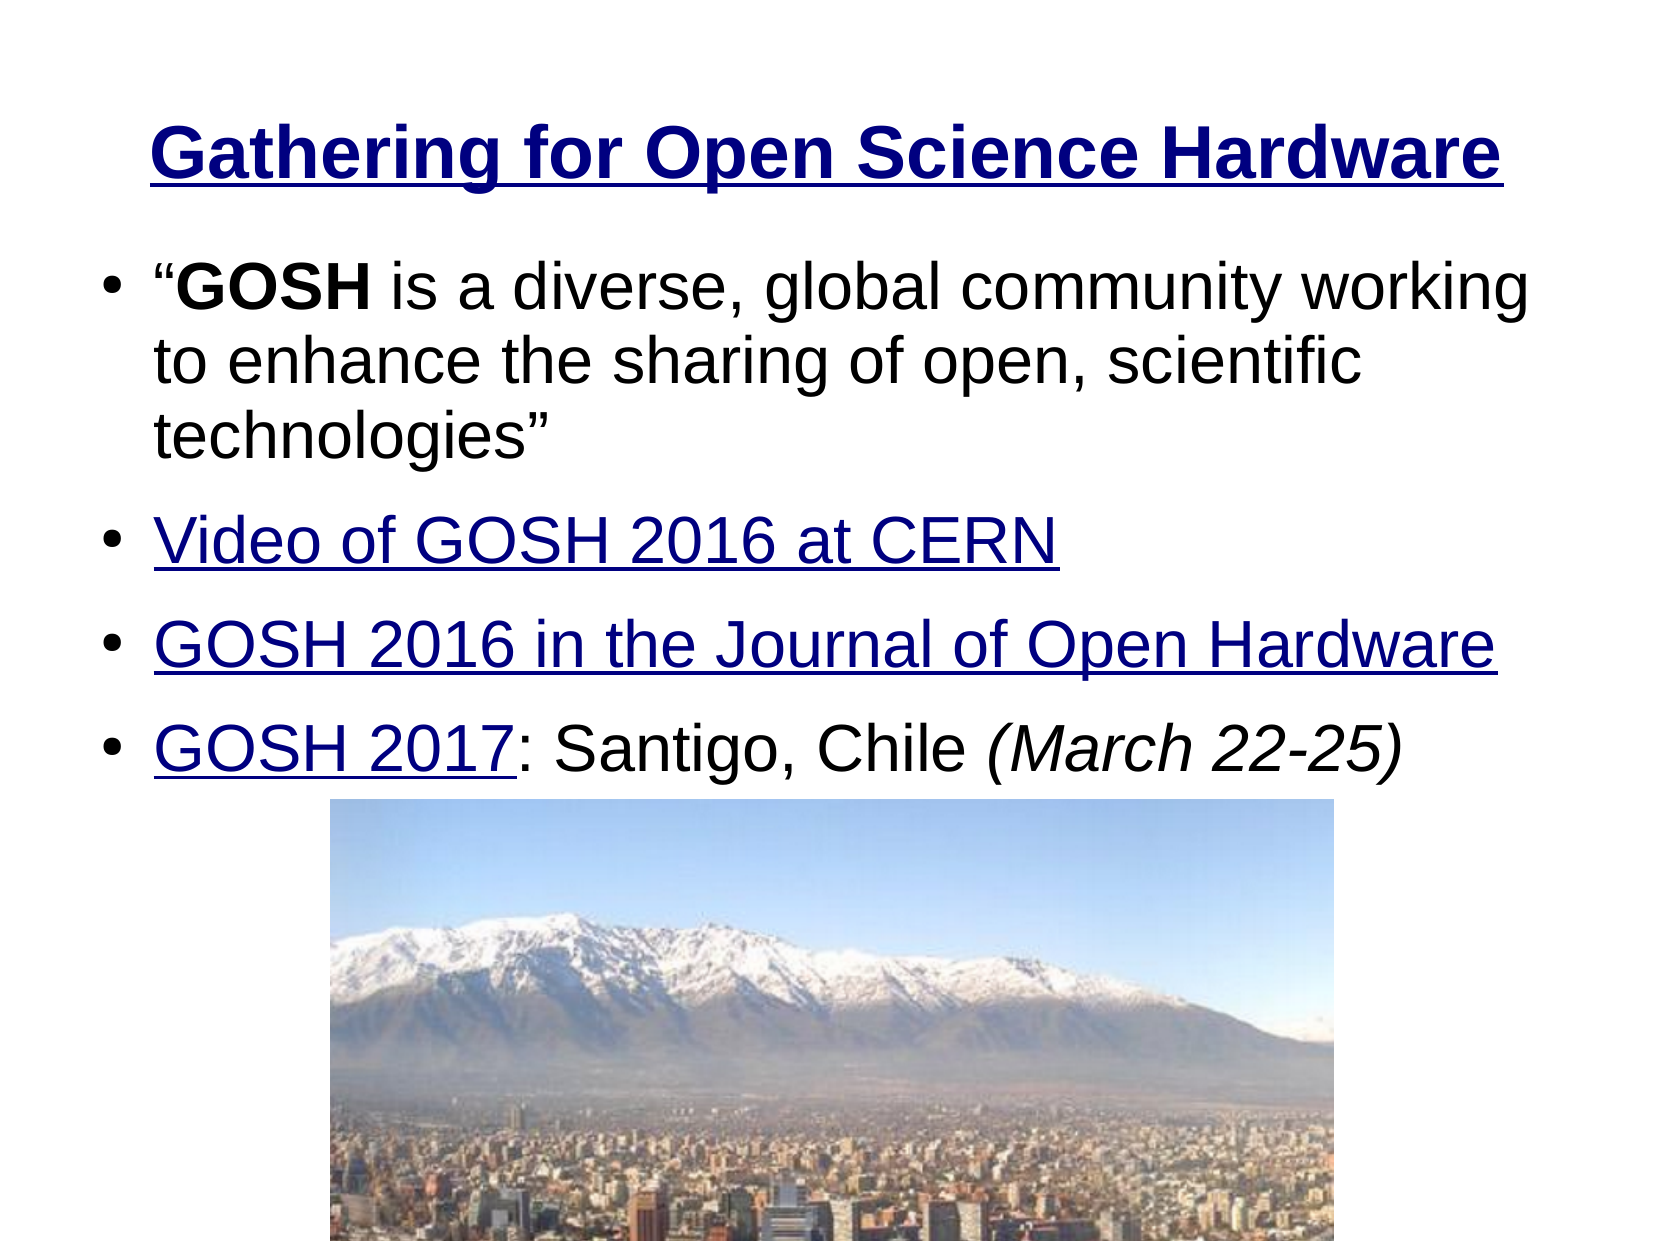

# Gathering for Open Science Hardware
“GOSH is a diverse, global community working to enhance the sharing of open, scientific technologies”
Video of GOSH 2016 at CERN
GOSH 2016 in the Journal of Open Hardware
GOSH 2017: Santigo, Chile (March 22-25)